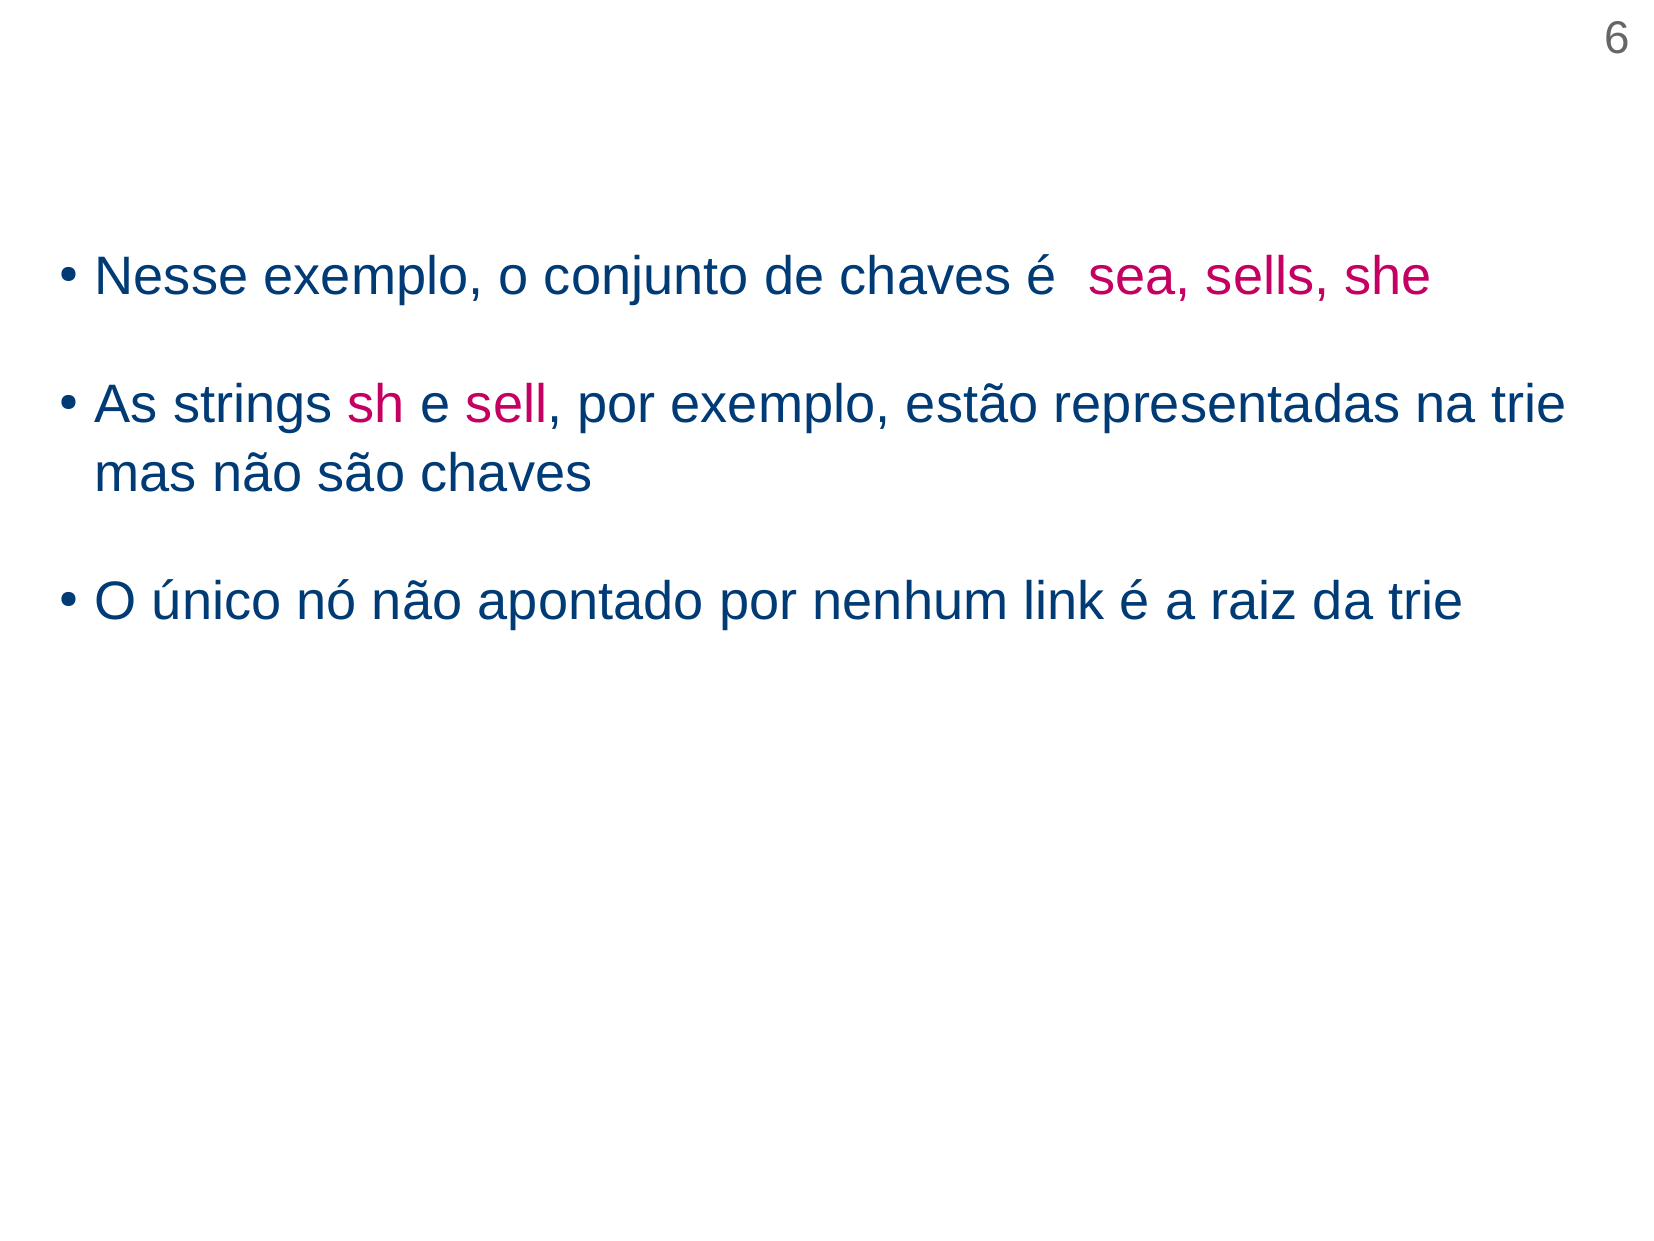

6
#
Nesse exemplo, o conjunto de chaves é sea, sells, she
As strings sh e sell, por exemplo, estão representadas na trie mas não são chaves
O único nó não apontado por nenhum link é a raiz da trie